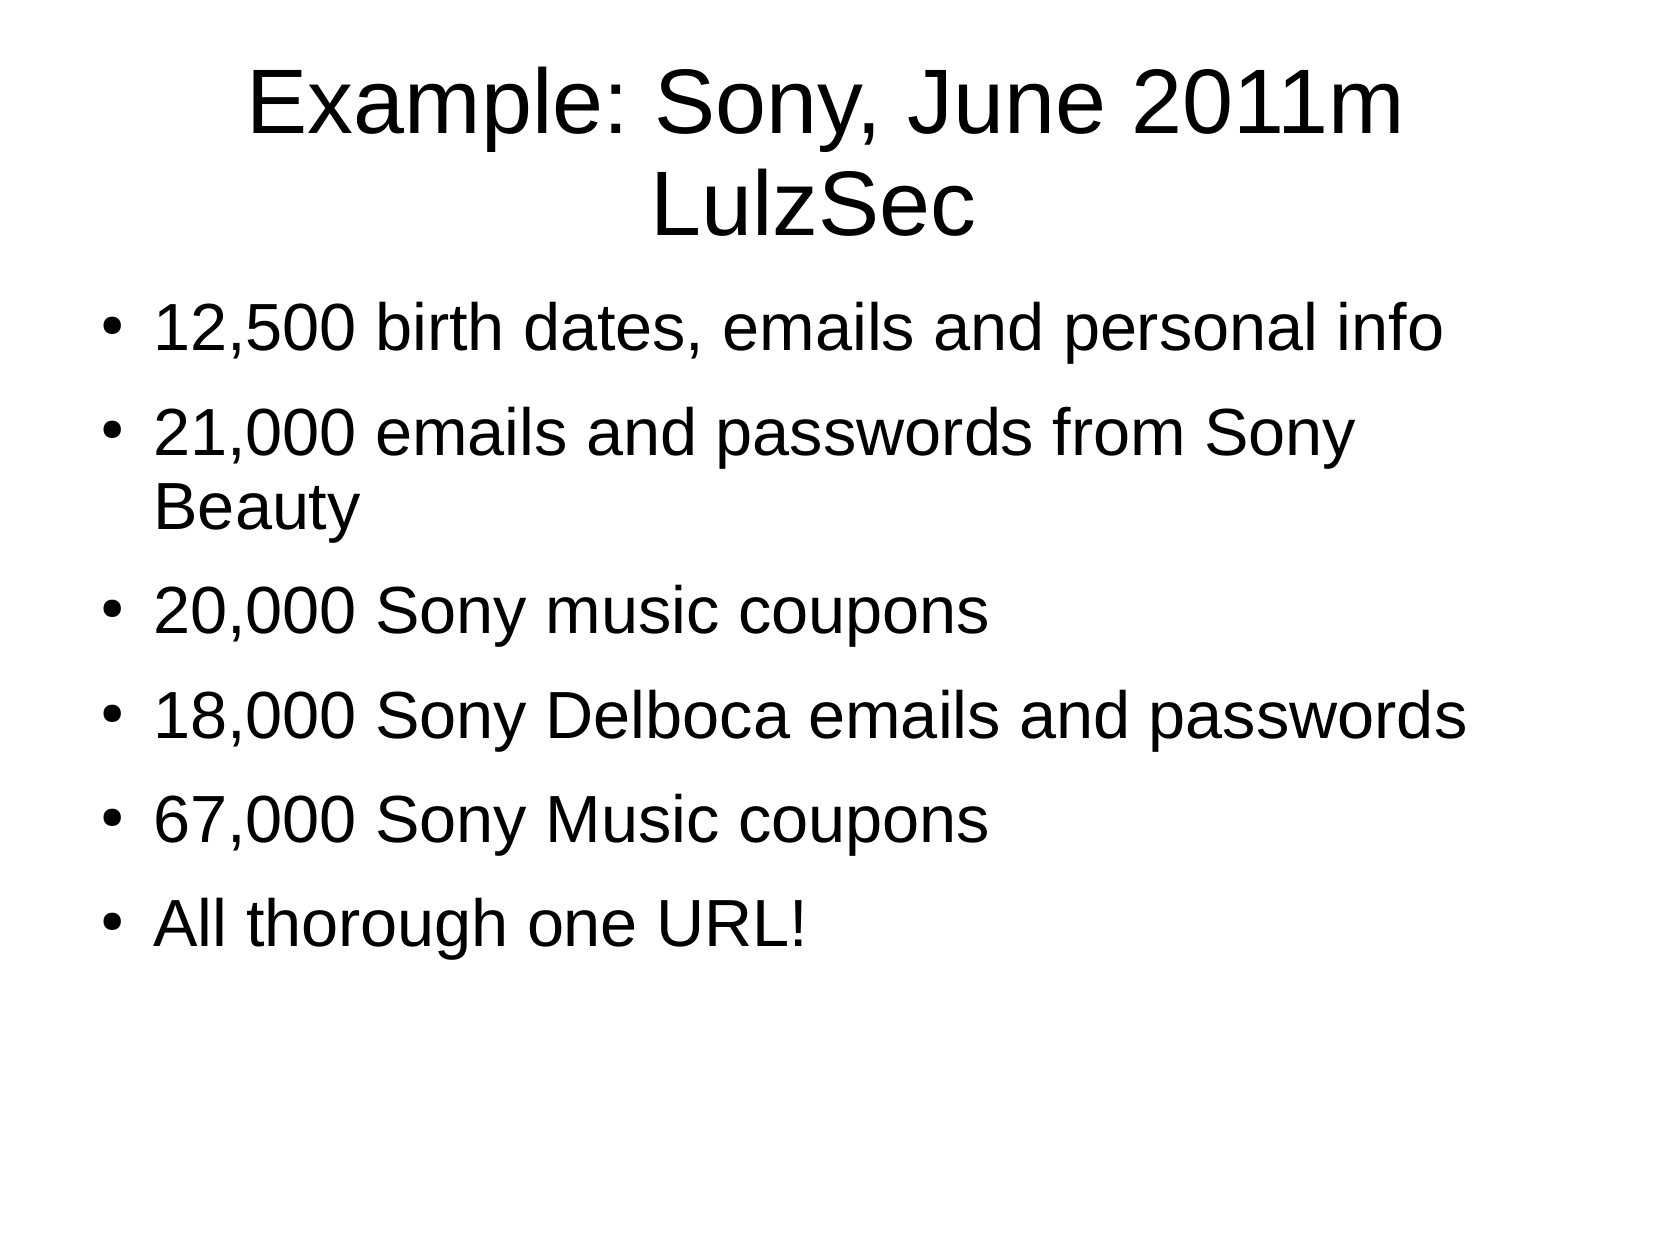

# Example: Sony, June 2011m LulzSec
12,500 birth dates, emails and personal info
21,000 emails and passwords from Sony Beauty
20,000 Sony music coupons
18,000 Sony Delboca emails and passwords
67,000 Sony Music coupons
All thorough one URL!